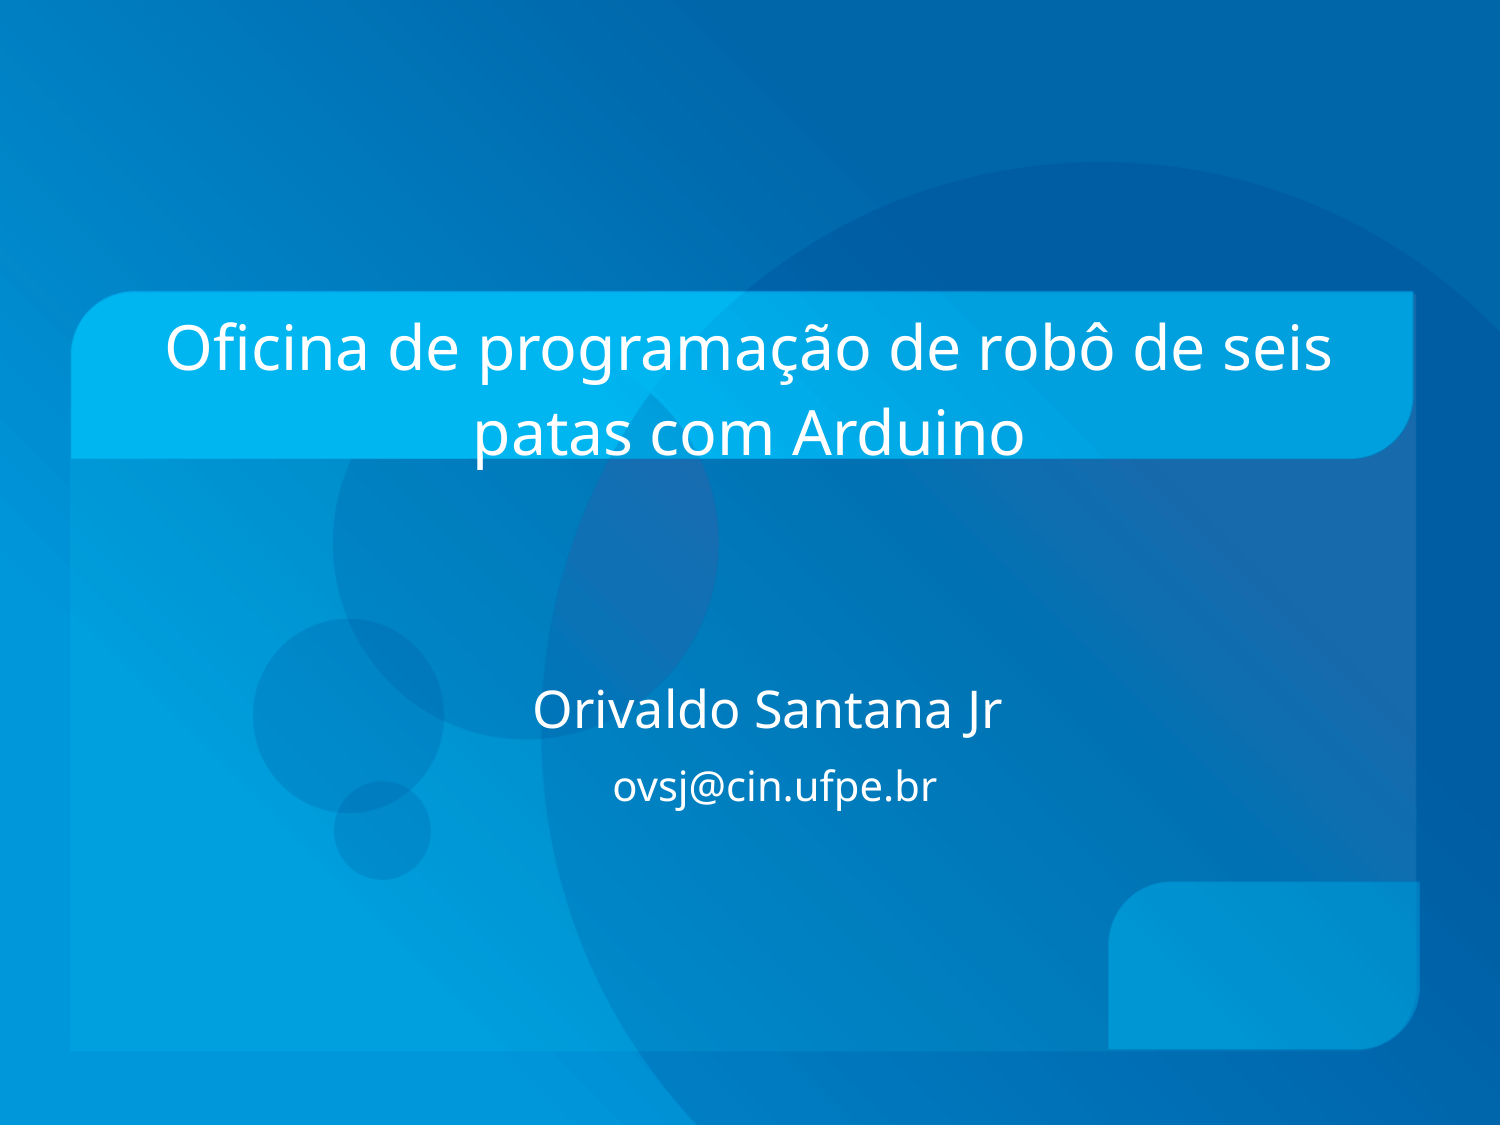

# Oficina de programação de robô de seis patas com Arduino
Orivaldo Santana Jr
ovsj@cin.ufpe.br